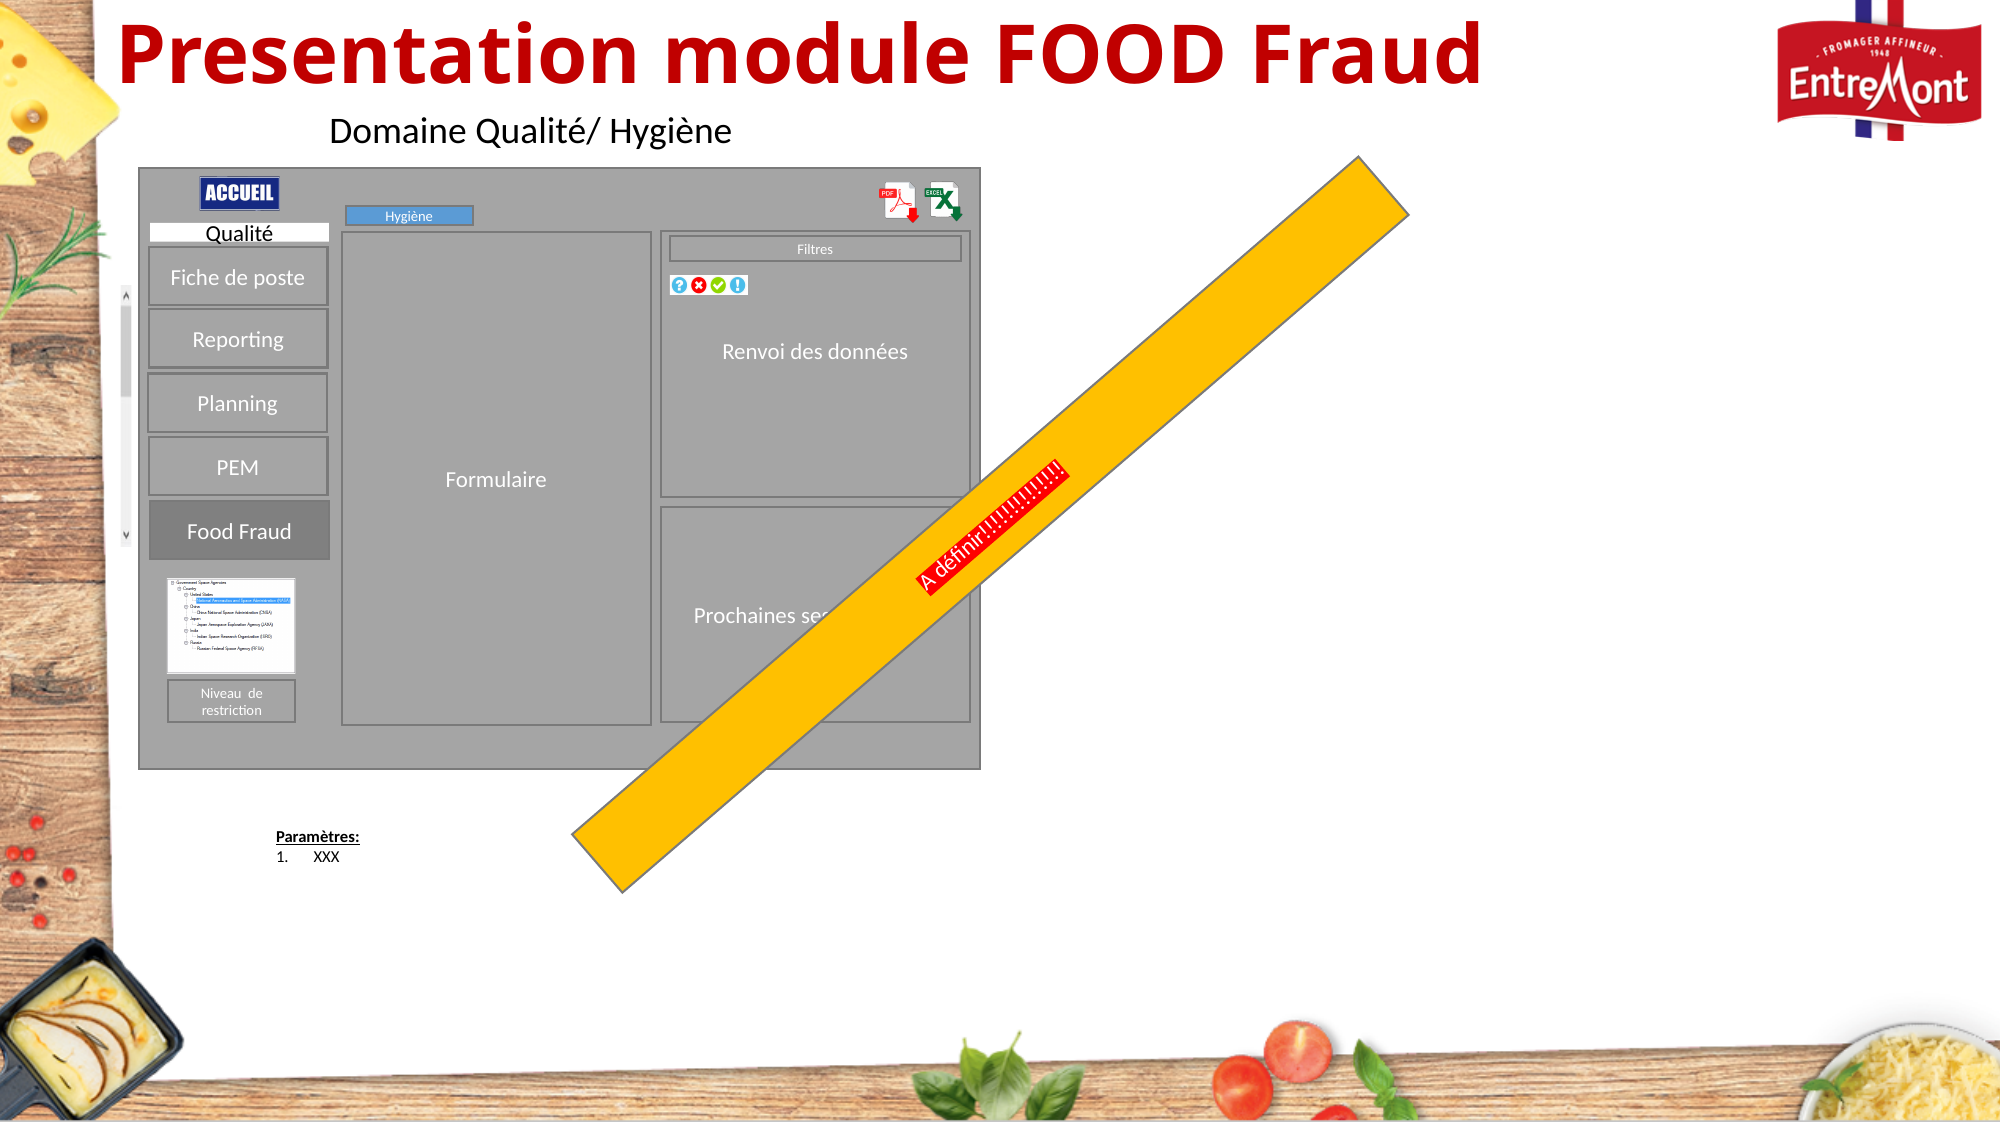

Presentation module FOOD Fraud
Domaine Qualité/ Hygiène
Renvoi des données
Formulaire
Filtres
Food Fraud
Prochaines sessions audit
Niveau de restriction
Hygiène
Qualité
Fiche de poste
Reporting
Planning
PEM
A définir!!!!!!!!!!!!!!
Paramètres:
XXX